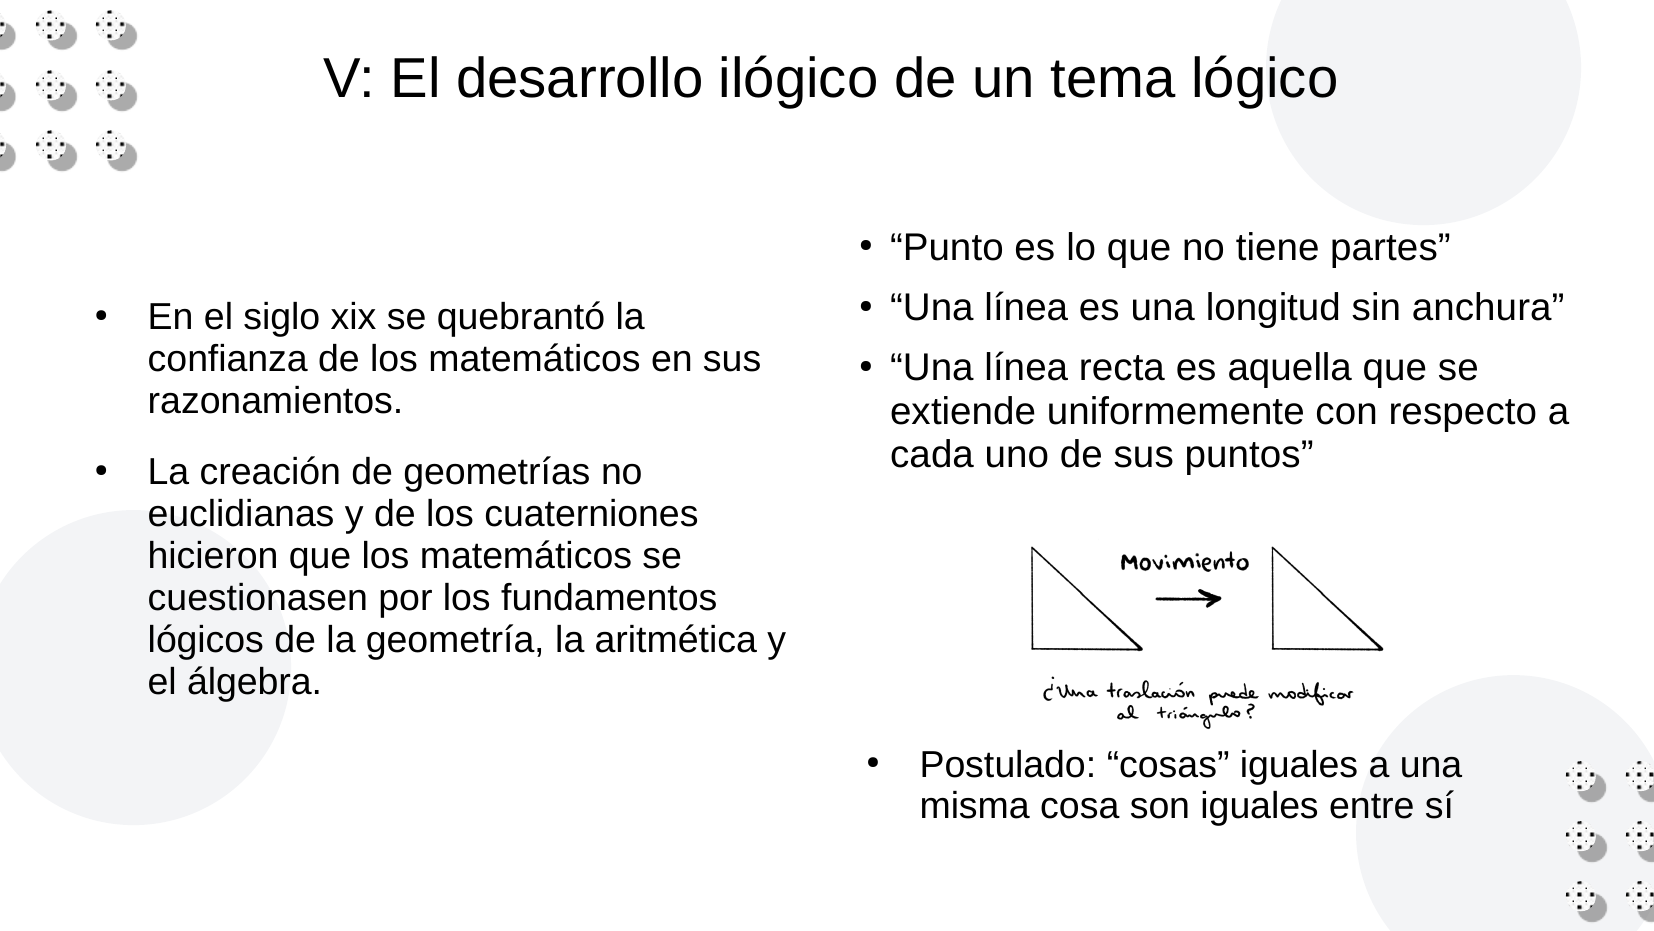

# V: El desarrollo ilógico de un tema lógico
“Punto es lo que no tiene partes”
“Una línea es una longitud sin anchura”
“Una línea recta es aquella que se extiende uniformemente con respecto a cada uno de sus puntos”
En el siglo xix se quebrantó la confianza de los matemáticos en sus razonamientos.
La creación de geometrías no euclidianas y de los cuaterniones hicieron que los matemáticos se cuestionasen por los fundamentos lógicos de la geometría, la aritmética y el álgebra.
Postulado: “cosas” iguales a una misma cosa son iguales entre sí